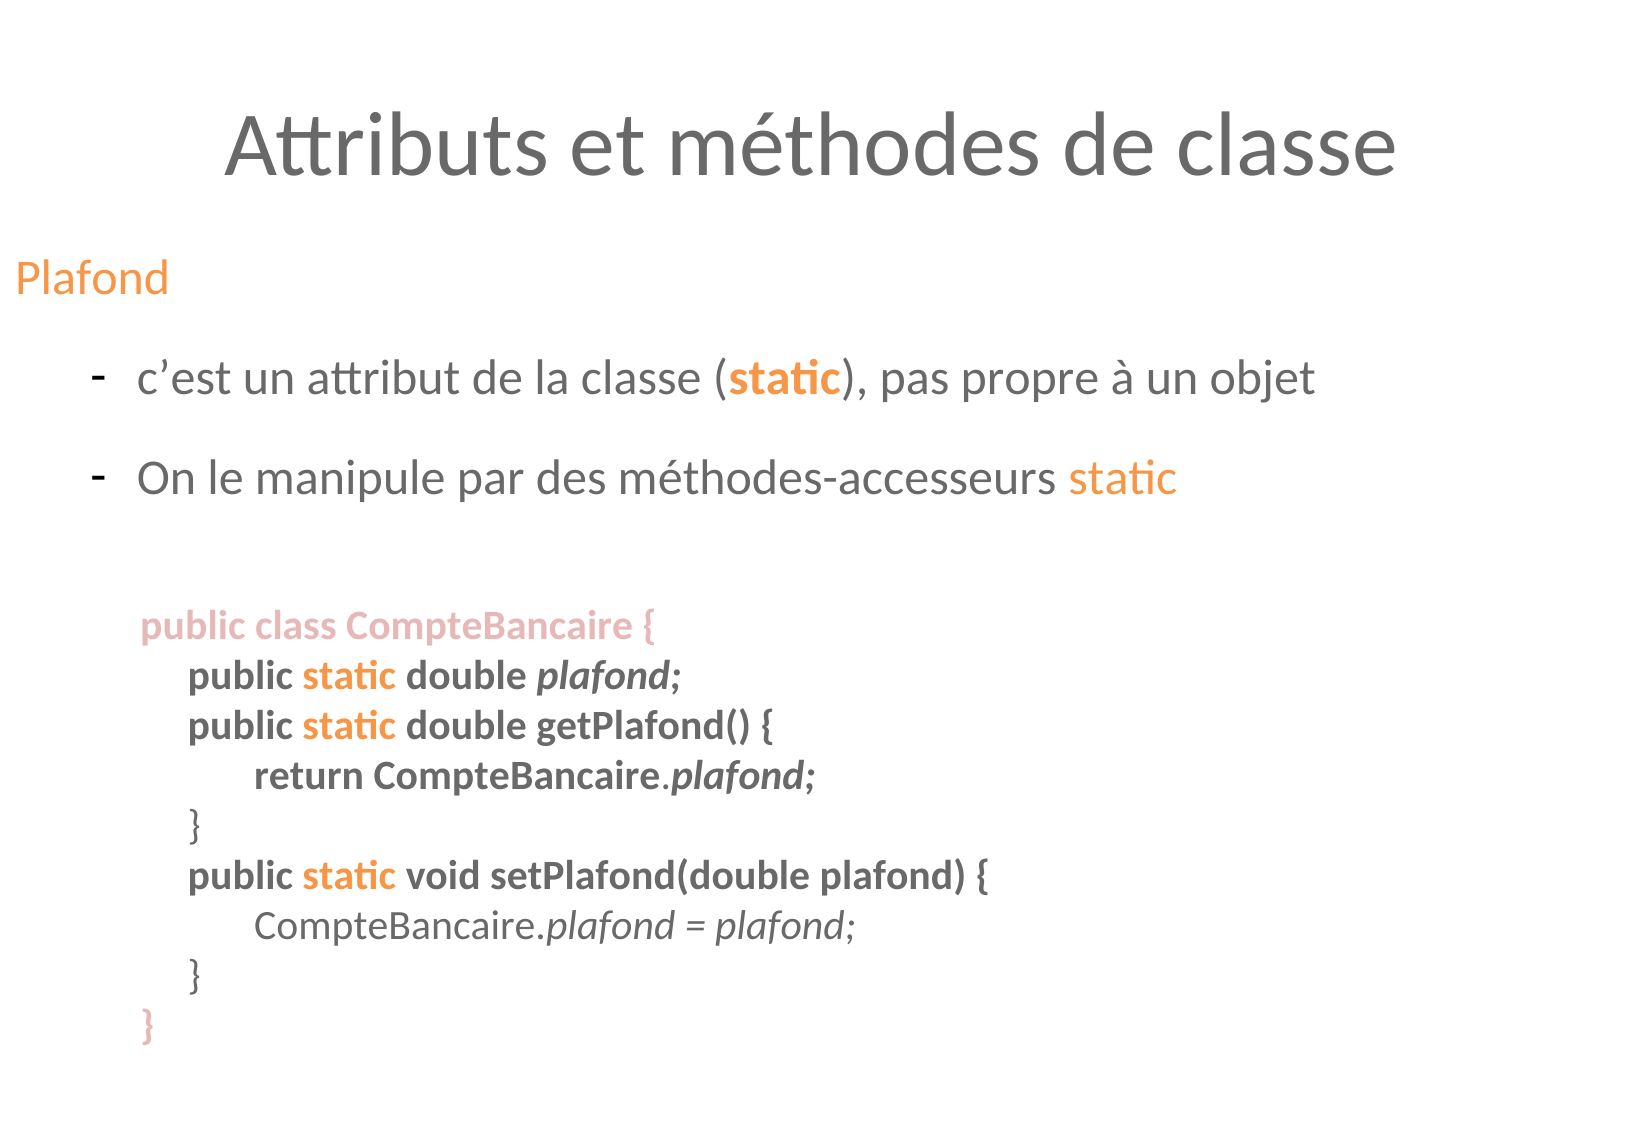

# Attributs et méthodes de classe
Plafond
c’est un attribut de la classe (static), pas propre à un objet
On le manipule par des méthodes-accesseurs static
public class CompteBancaire {
 public static double plafond;
 public static double getPlafond() {
 return CompteBancaire.plafond;
 }
 public static void setPlafond(double plafond) {
 CompteBancaire.plafond = plafond;
 }
}